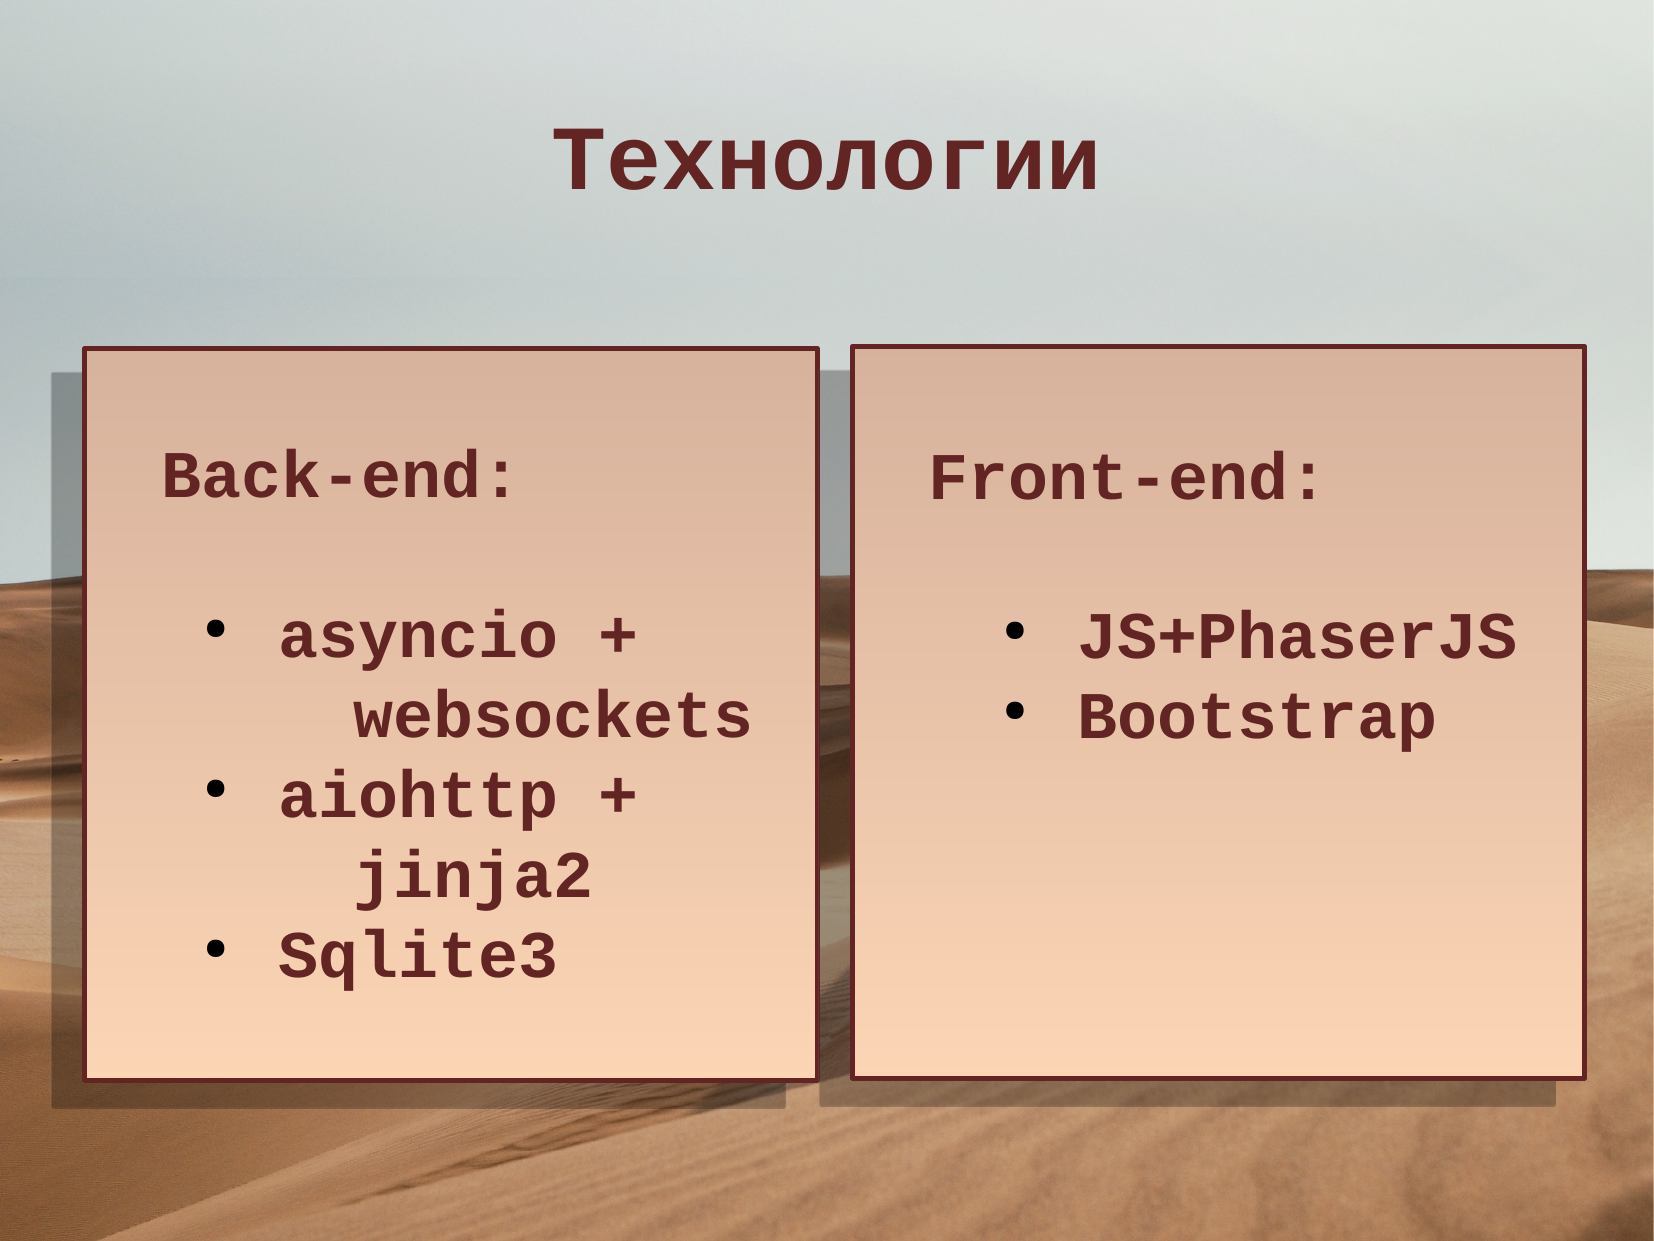

# Технологии
	Front-end:
JS+PhaserJS
Bootstrap
	Back-end:
asyncio + websockets
aiohttp + jinja2
Sqlite3